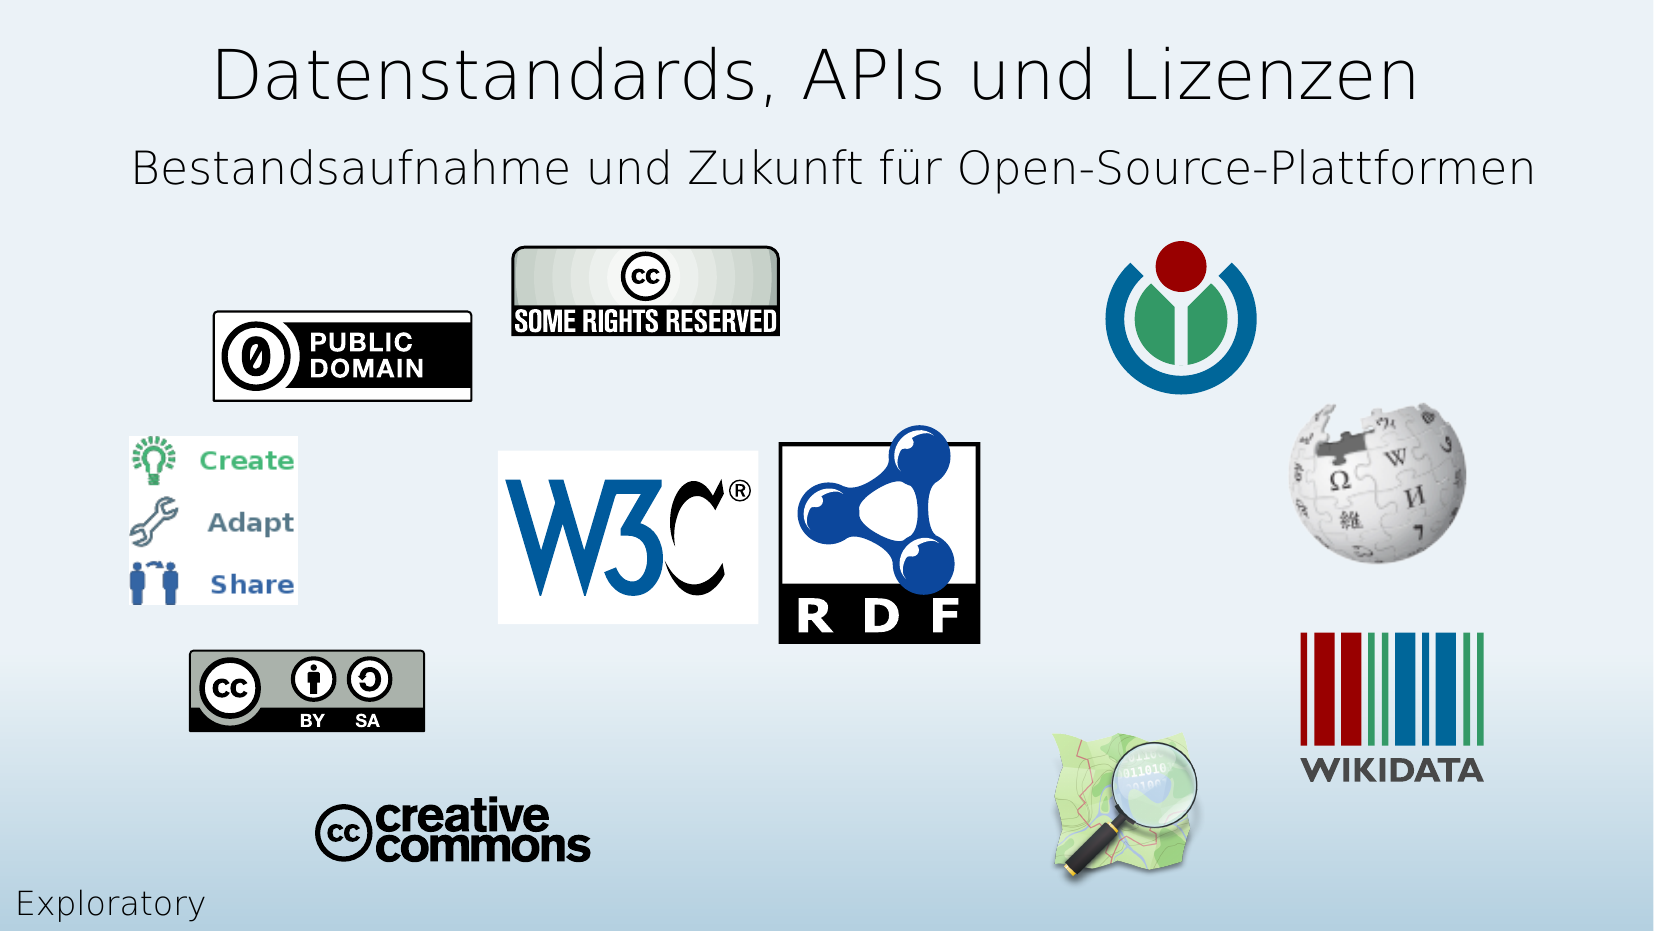

# Datenstandards, APIs und Lizenzen Bestandsaufnahme und Zukunft für Open-Source-Plattformen